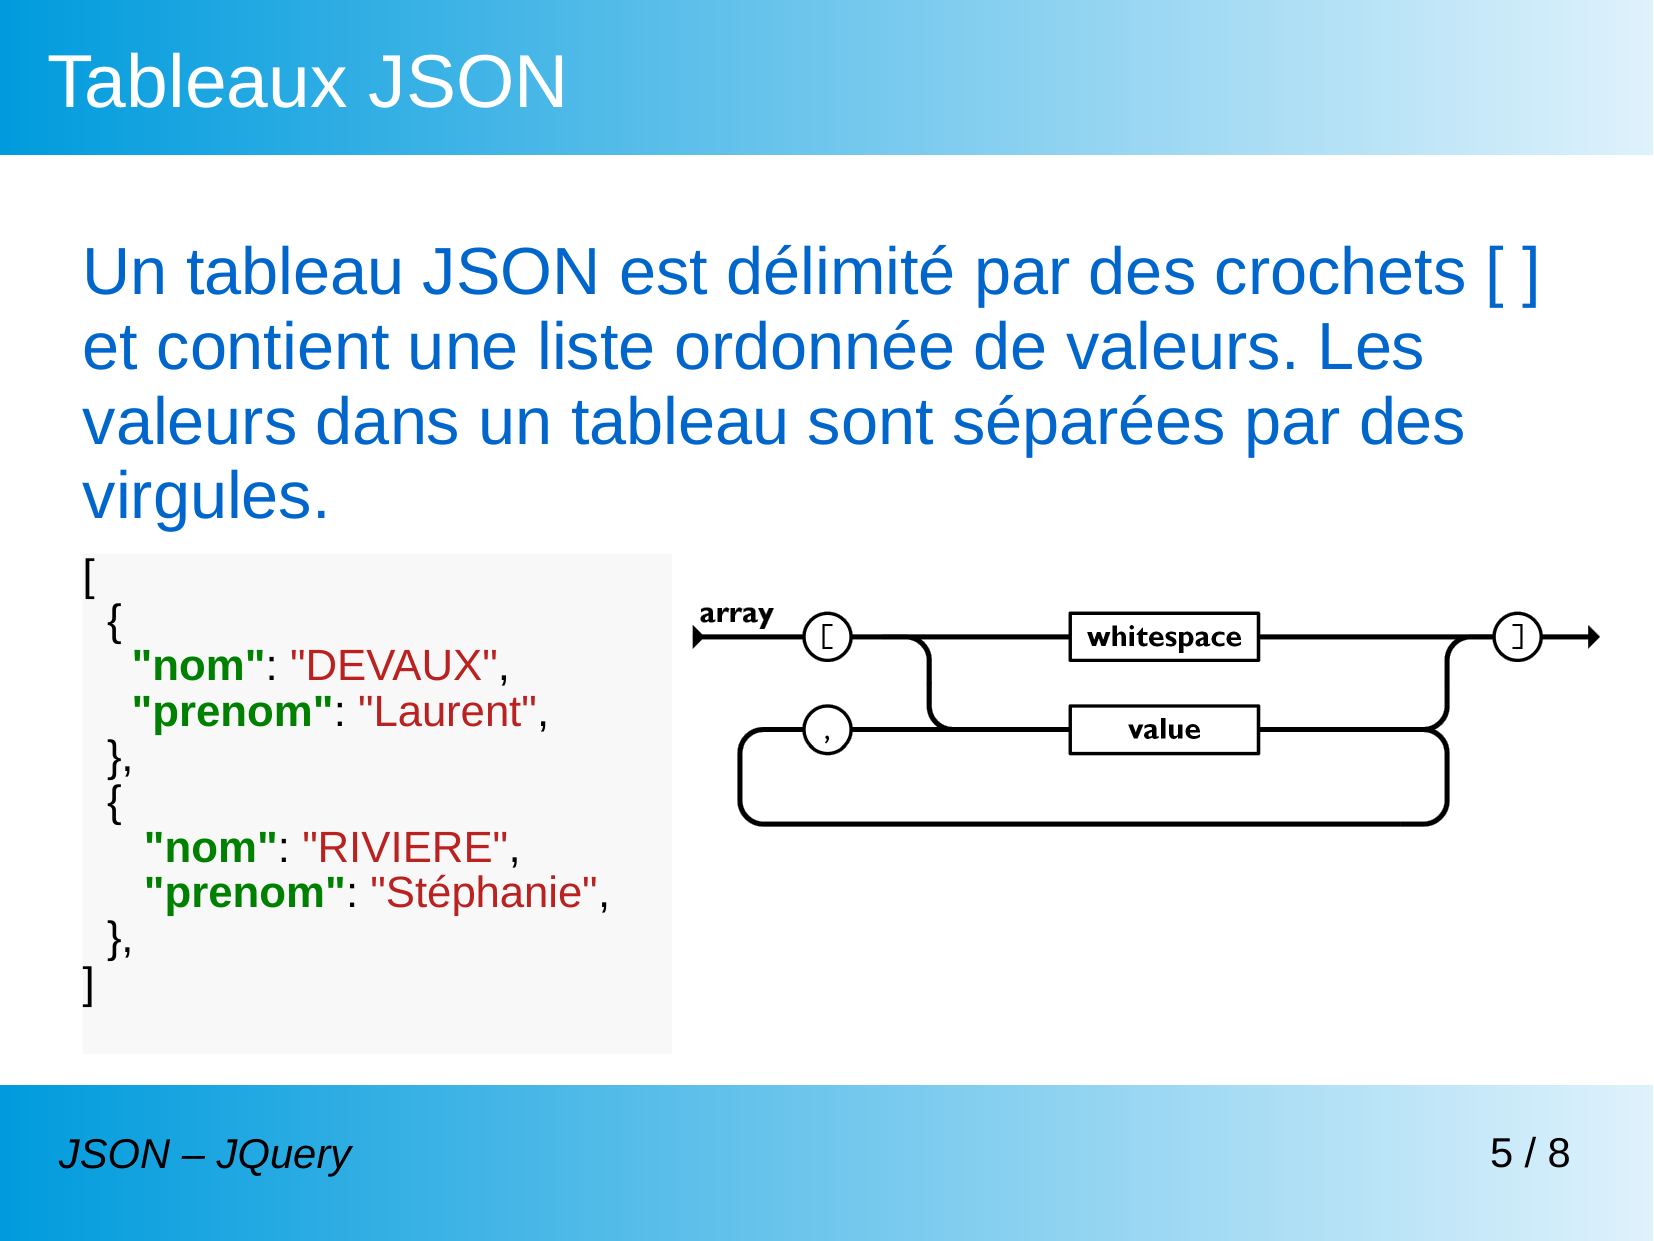

# Tableaux JSON
Un tableau JSON est délimité par des crochets [ ] et contient une liste ordonnée de valeurs. Les valeurs dans un tableau sont séparées par des virgules.
[
 {
 "nom": "DEVAUX",
 "prenom": "Laurent",
 },
 {
 "nom": "RIVIERE",
 "prenom": "Stéphanie",
 },
]